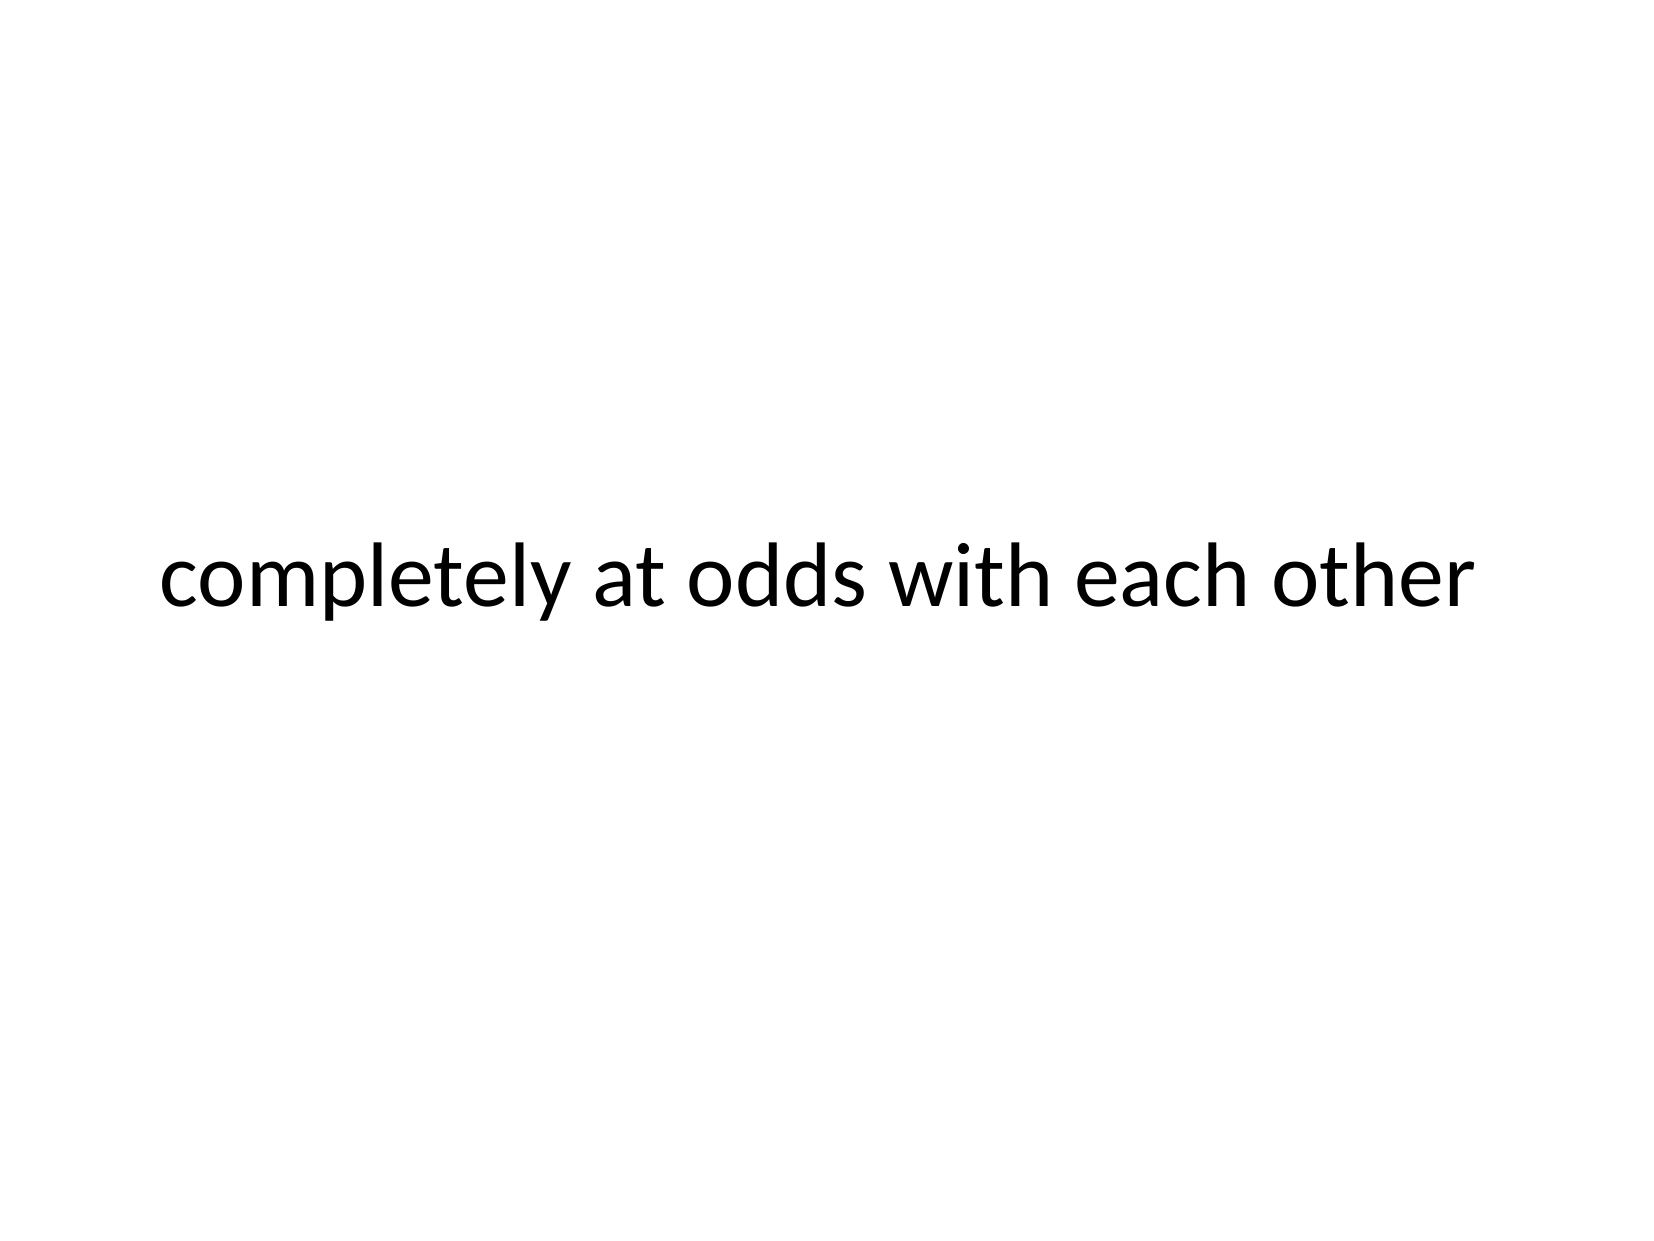

# completely at odds with each other